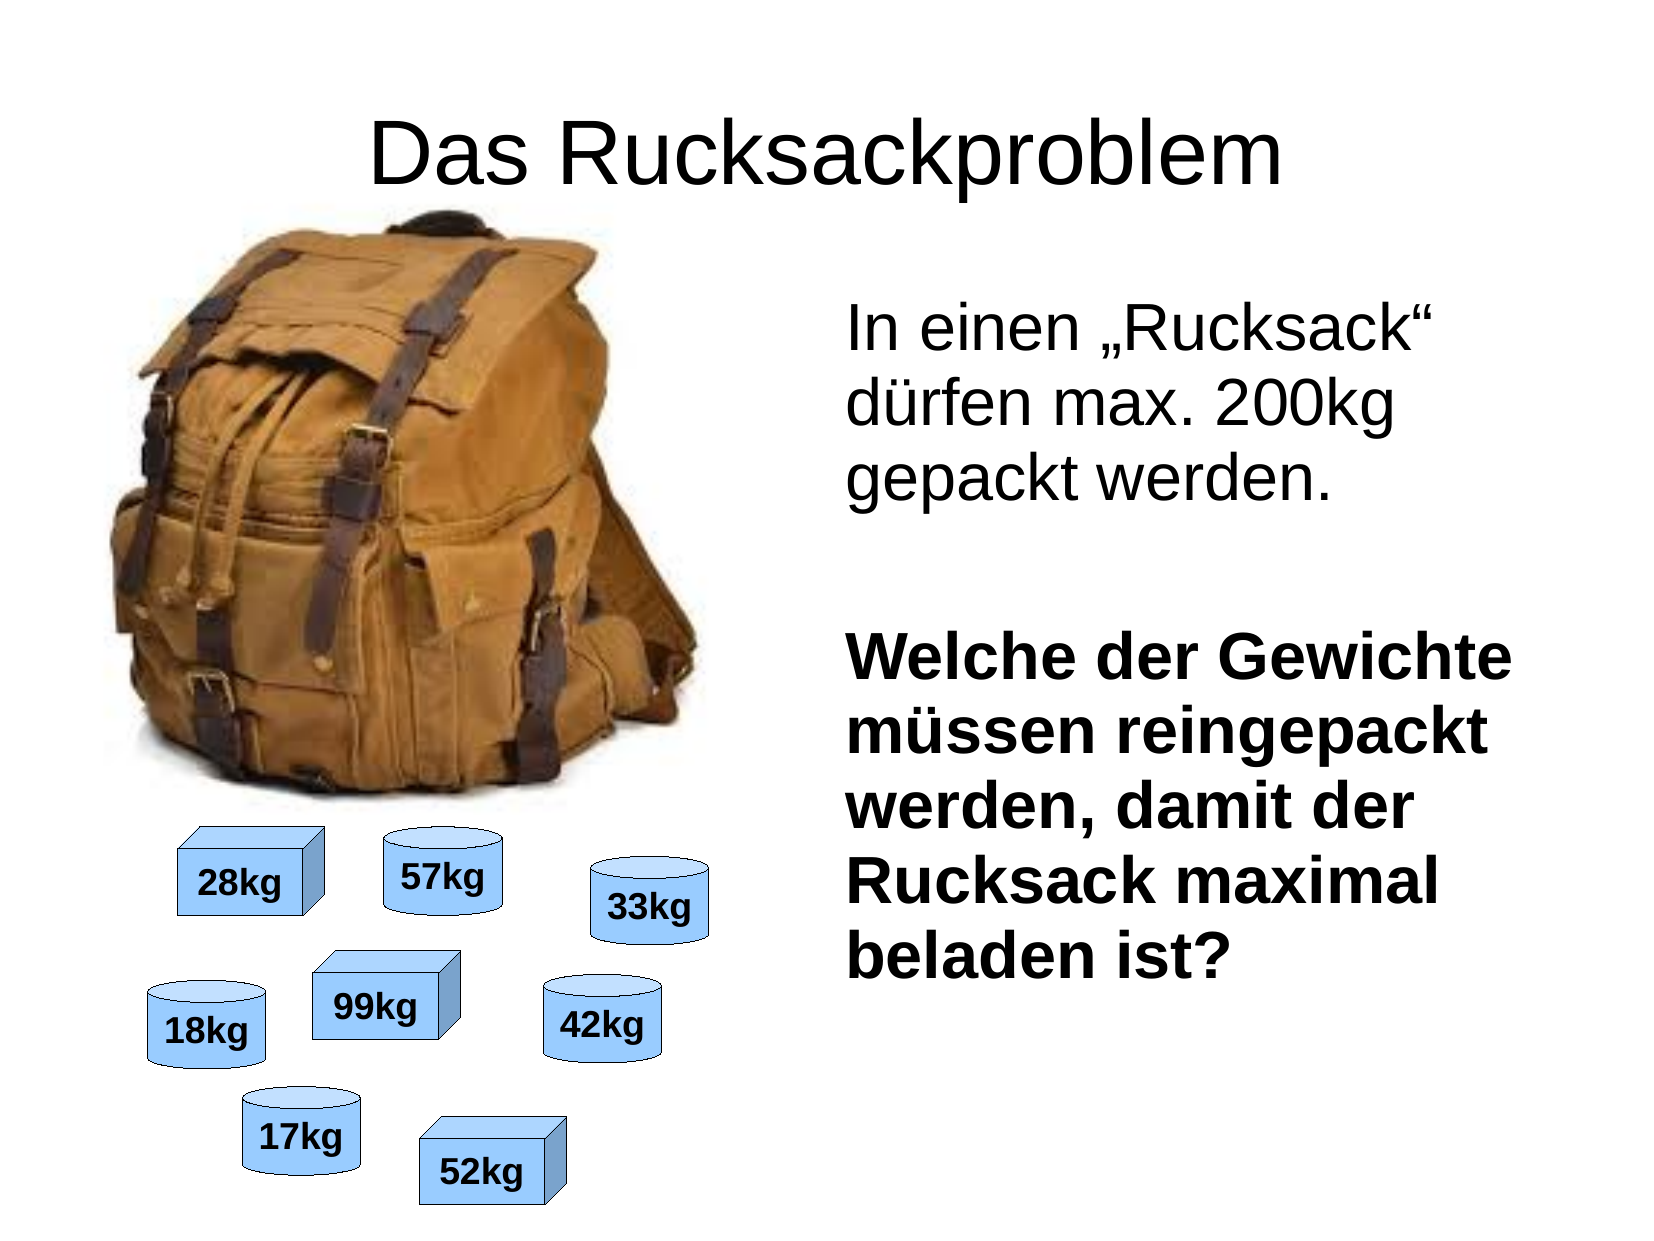

Das Rucksackproblem
# In einen „Rucksack“ dürfen max. 200kg gepackt werden.
Welche der Gewichte müssen reingepackt werden, damit der Rucksack maximal beladen ist?
28kg
57kg
33kg
99kg
42kg
18kg
17kg
52kg